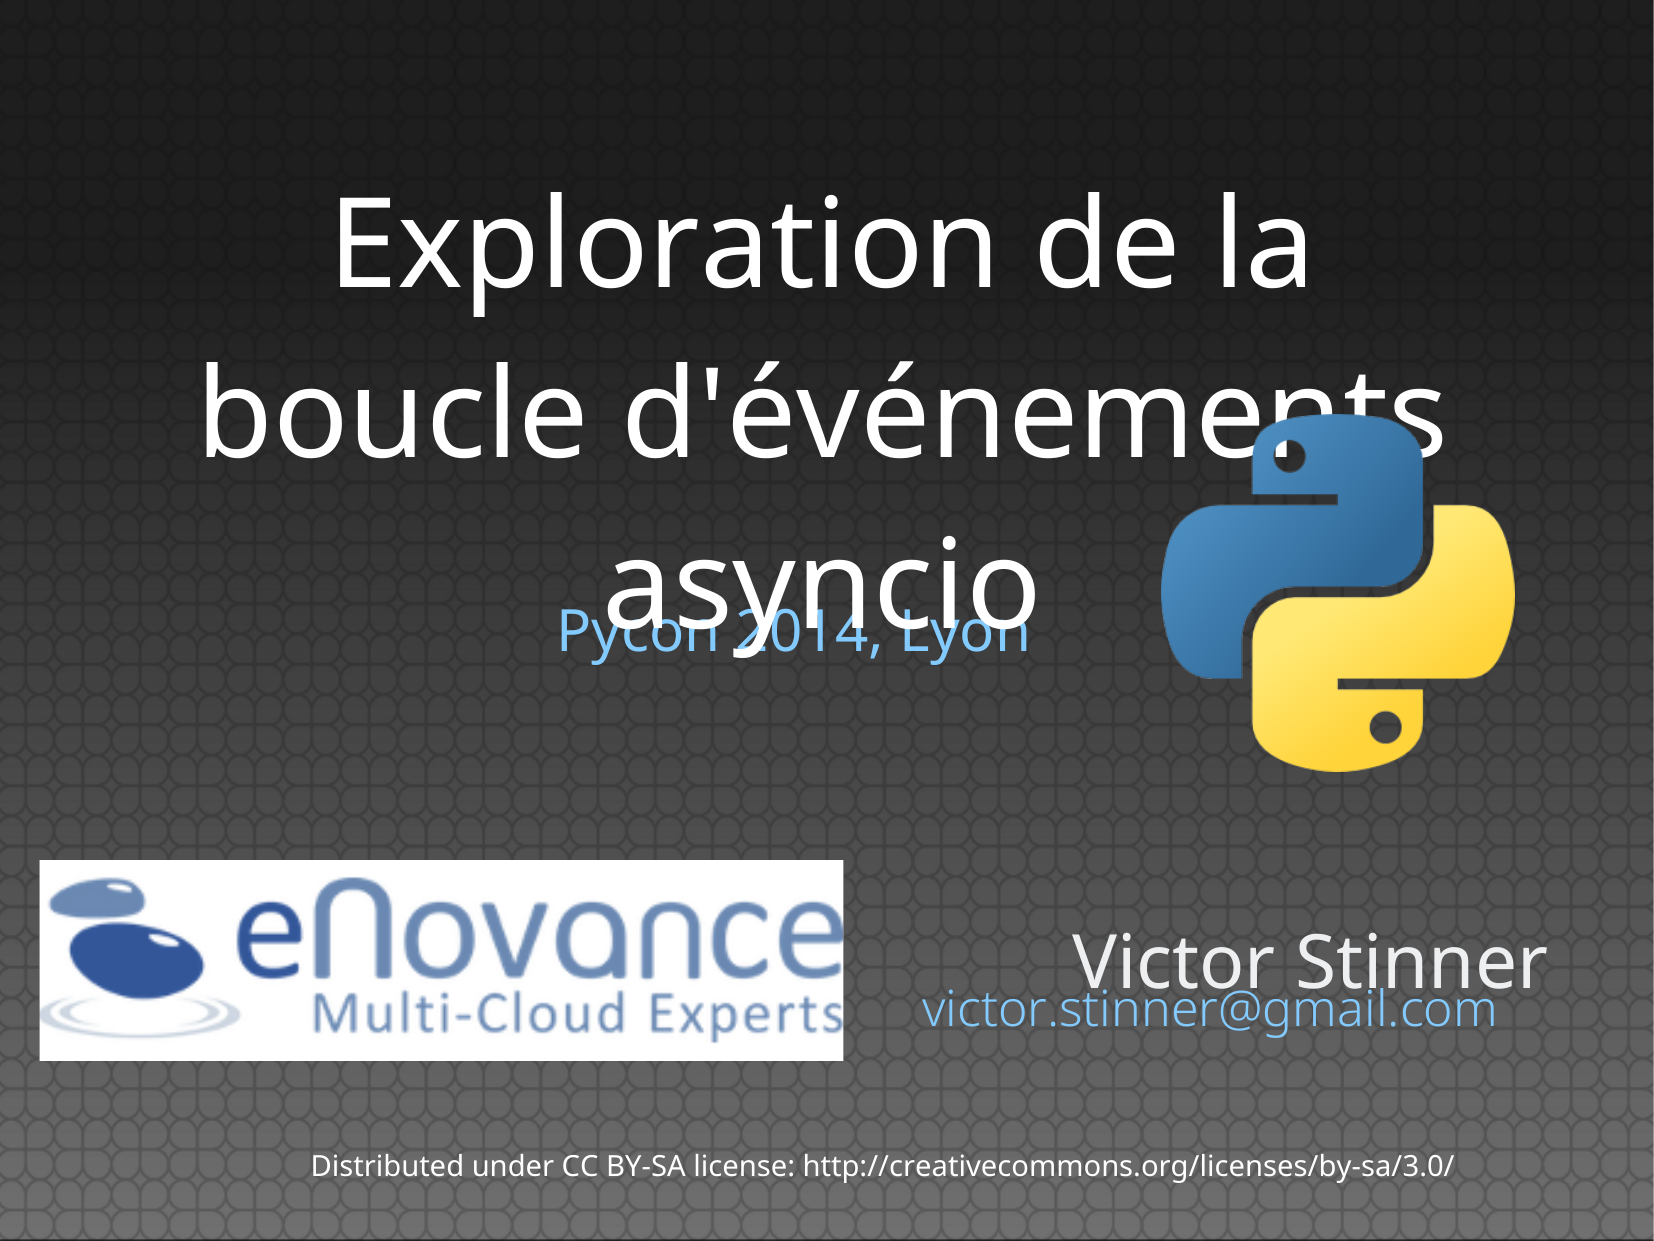

Exploration de la
boucle d'événements
asyncio
# Pycon 2014, Lyon
Victor Stinner
victor.stinner@gmail.com
Distributed under CC BY-SA license: http://creativecommons.org/licenses/by-sa/3.0/